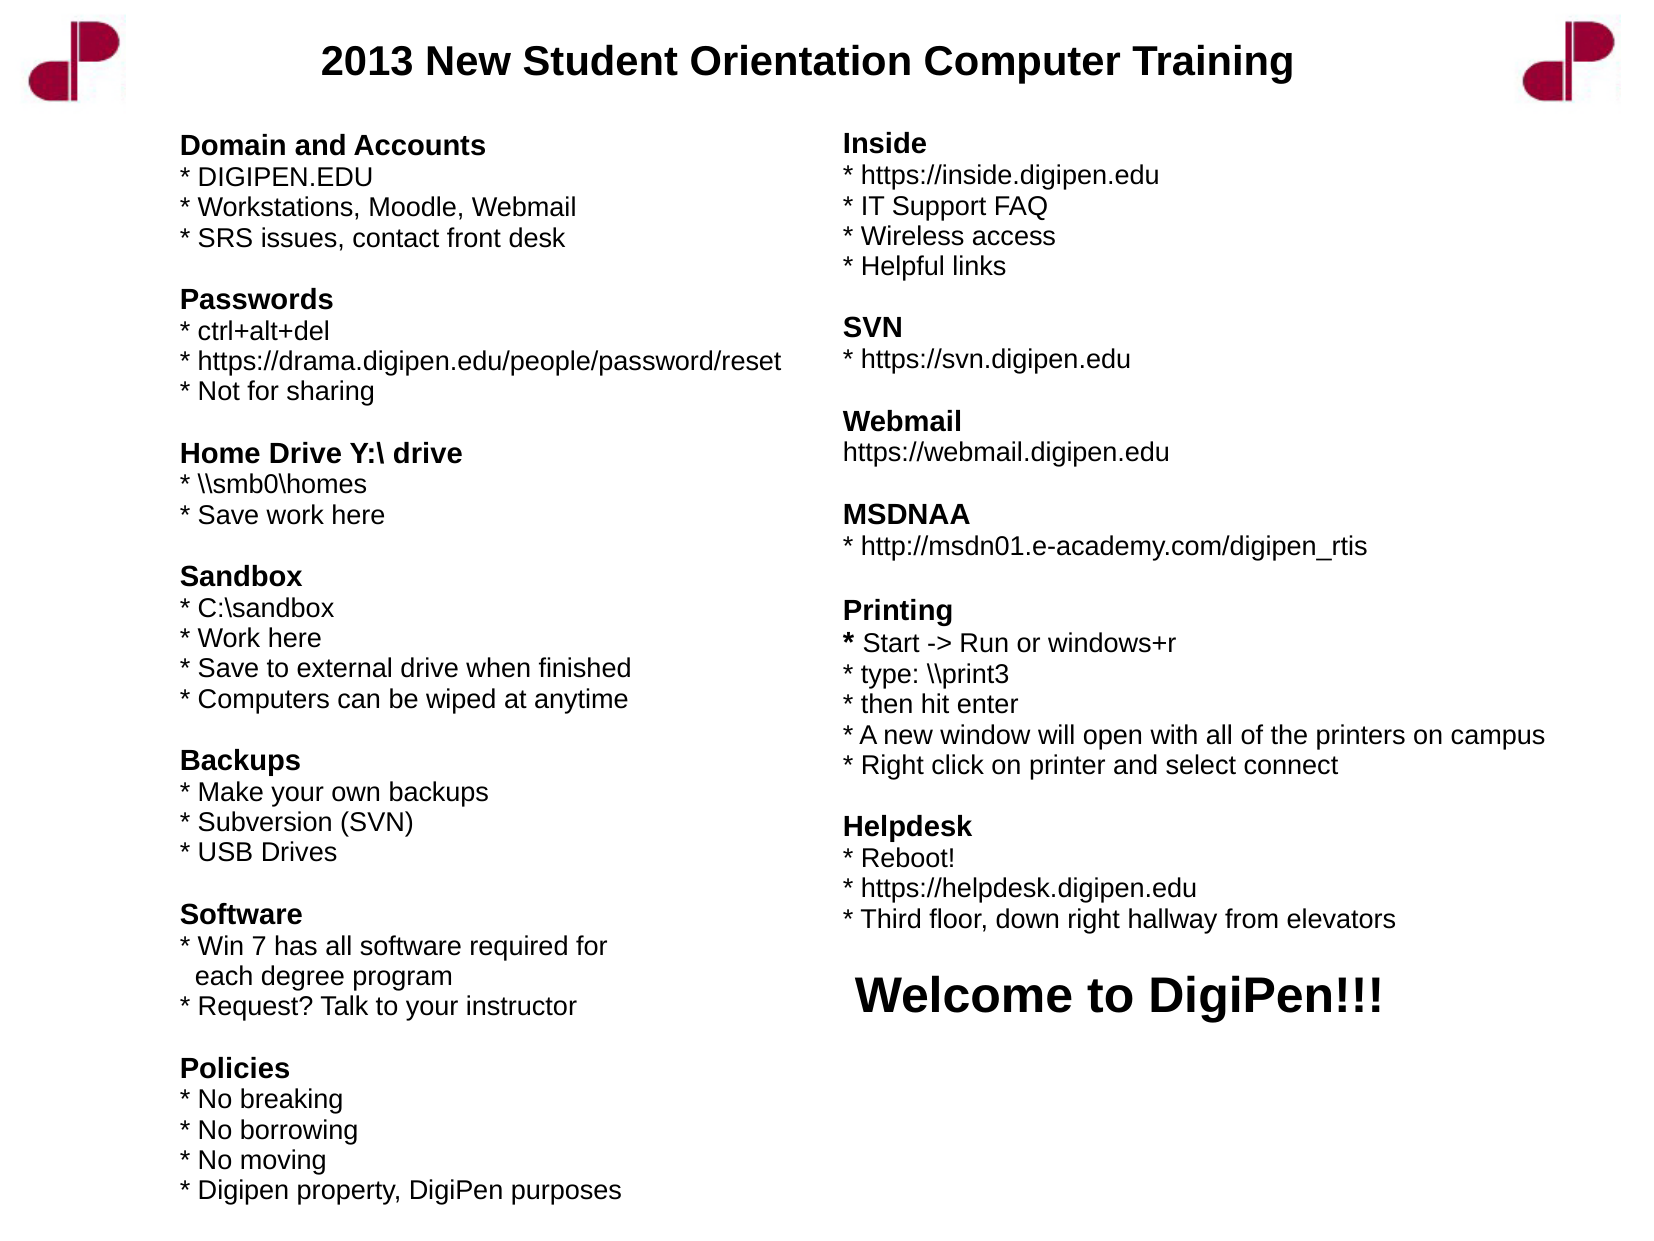

2013 New Student Orientation Computer Training
Inside
* https://inside.digipen.edu
* IT Support FAQ
* Wireless access
* Helpful links
SVN
* https://svn.digipen.edu
Webmail
https://webmail.digipen.edu
MSDNAA
* http://msdn01.e-academy.com/digipen_rtis
Printing
* Start -> Run or windows+r
* type: \\print3
* then hit enter
* A new window will open with all of the printers on campus
* Right click on printer and select connect
Helpdesk
* Reboot!
* https://helpdesk.digipen.edu
* Third floor, down right hallway from elevators
Domain and Accounts
* DIGIPEN.EDU
* Workstations, Moodle, Webmail
* SRS issues, contact front desk
Passwords
* ctrl+alt+del
* https://drama.digipen.edu/people/password/reset
* Not for sharing
Home Drive Y:\ drive
* \\smb0\homes
* Save work here
Sandbox
* C:\sandbox
* Work here
* Save to external drive when finished
* Computers can be wiped at anytime
Backups
* Make your own backups
* Subversion (SVN)
* USB Drives
Software
* Win 7 has all software required for
 each degree program
* Request? Talk to your instructor
Policies
* No breaking
* No borrowing
* No moving
* Digipen property, DigiPen purposes
Welcome to DigiPen!!!